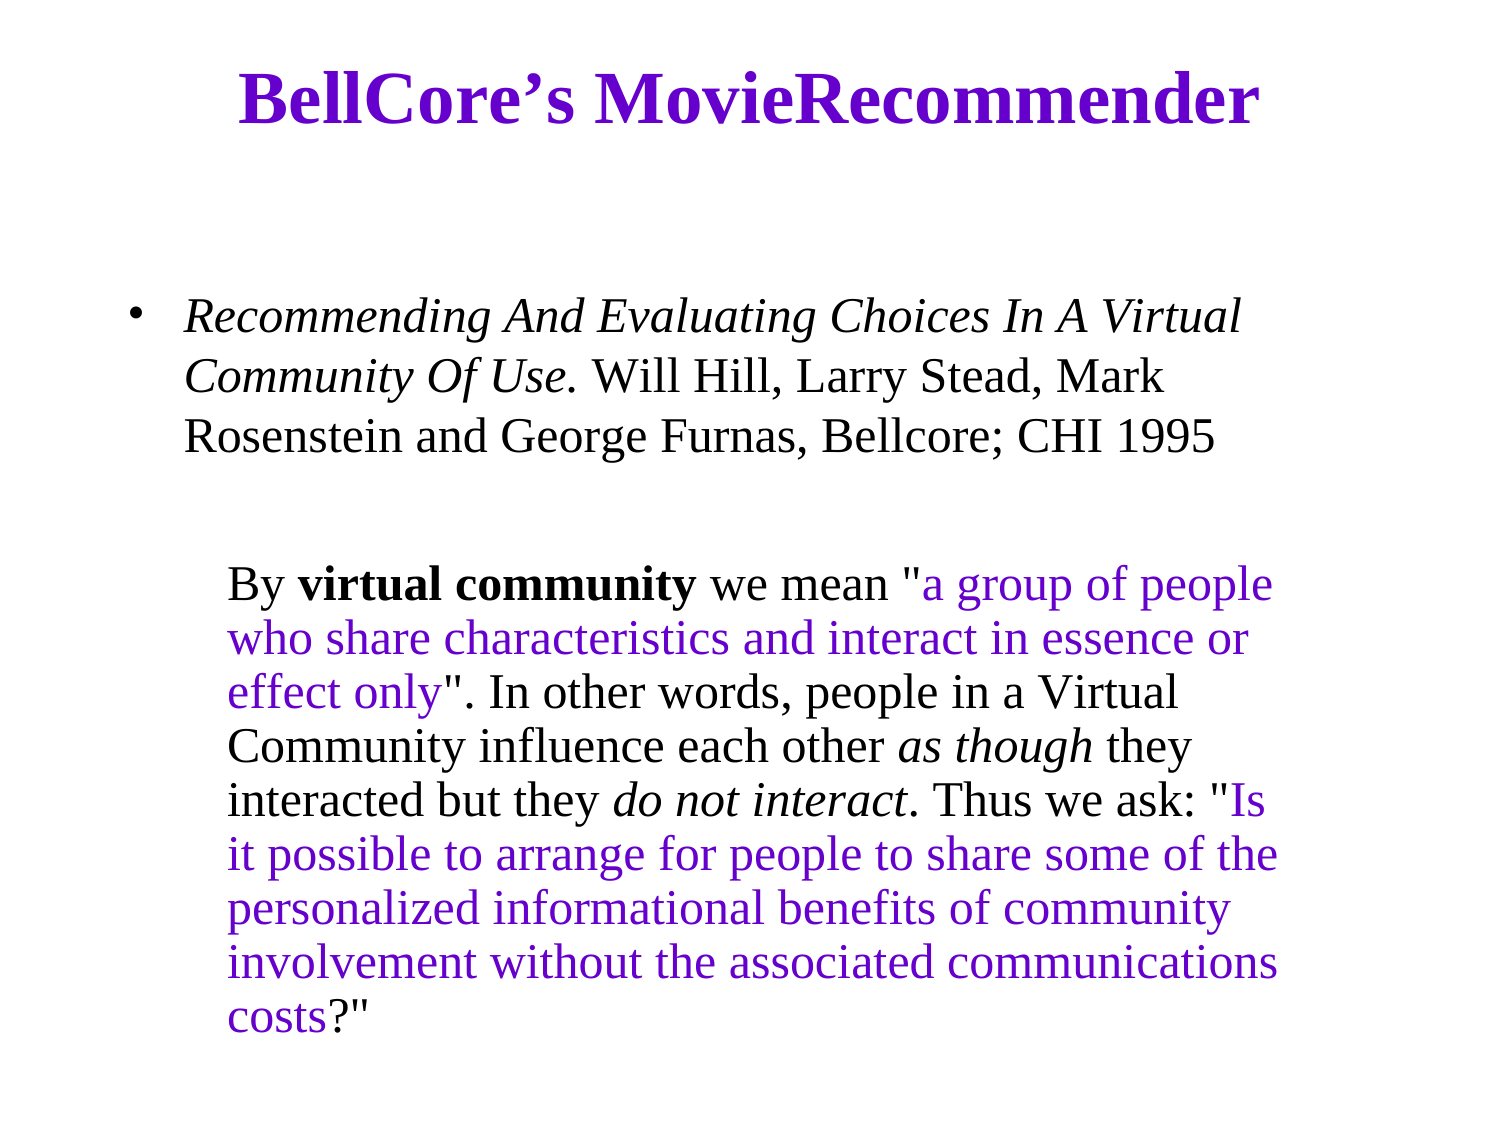

# BellCore’s MovieRecommender
Recommending And Evaluating Choices In A Virtual Community Of Use. Will Hill, Larry Stead, Mark Rosenstein and George Furnas, Bellcore; CHI 1995
By virtual community we mean "a group of people who share characteristics and interact in essence or effect only". In other words, people in a Virtual Community influence each other as though they interacted but they do not interact. Thus we ask: "Is it possible to arrange for people to share some of the personalized informational benefits of community involvement without the associated communications costs?"